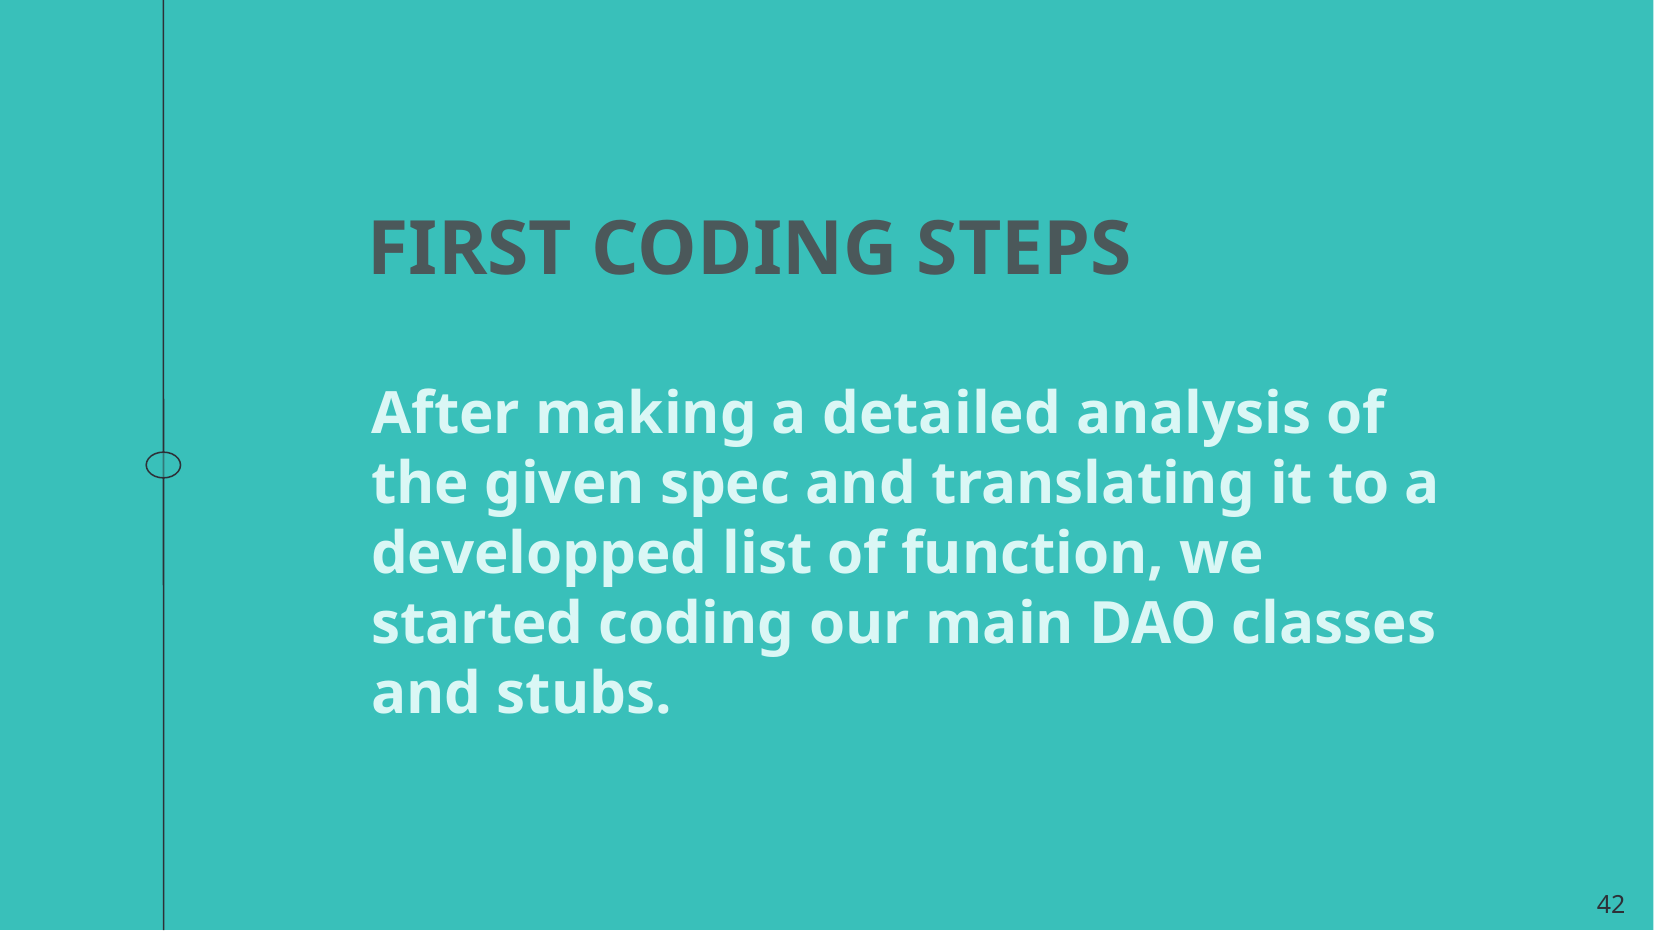

# FIRST CODING STEPS
After making a detailed analysis of the given spec and translating it to a developped list of function, we started coding our main DAO classes and stubs.